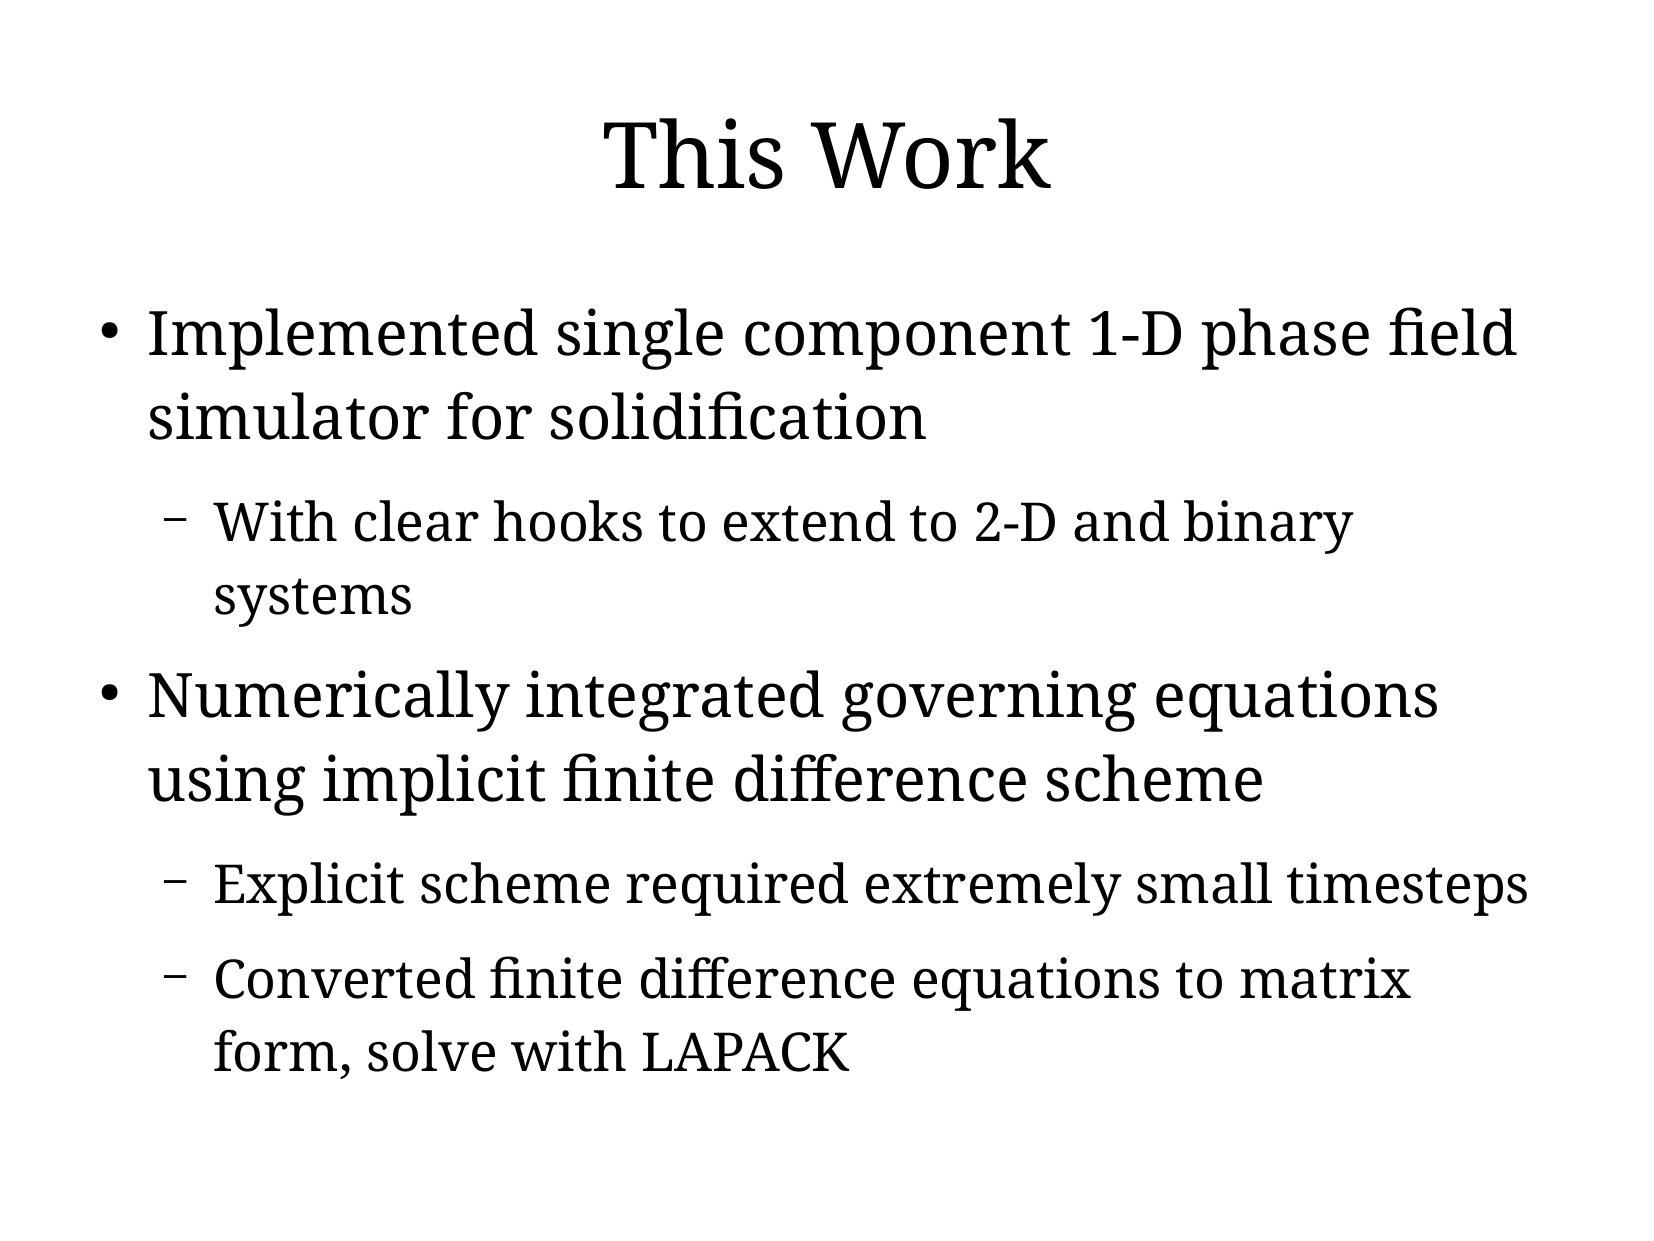

# This Work
Implemented single component 1-D phase field simulator for solidification
With clear hooks to extend to 2-D and binary systems
Numerically integrated governing equations using implicit finite difference scheme
Explicit scheme required extremely small timesteps
Converted finite difference equations to matrix form, solve with LAPACK